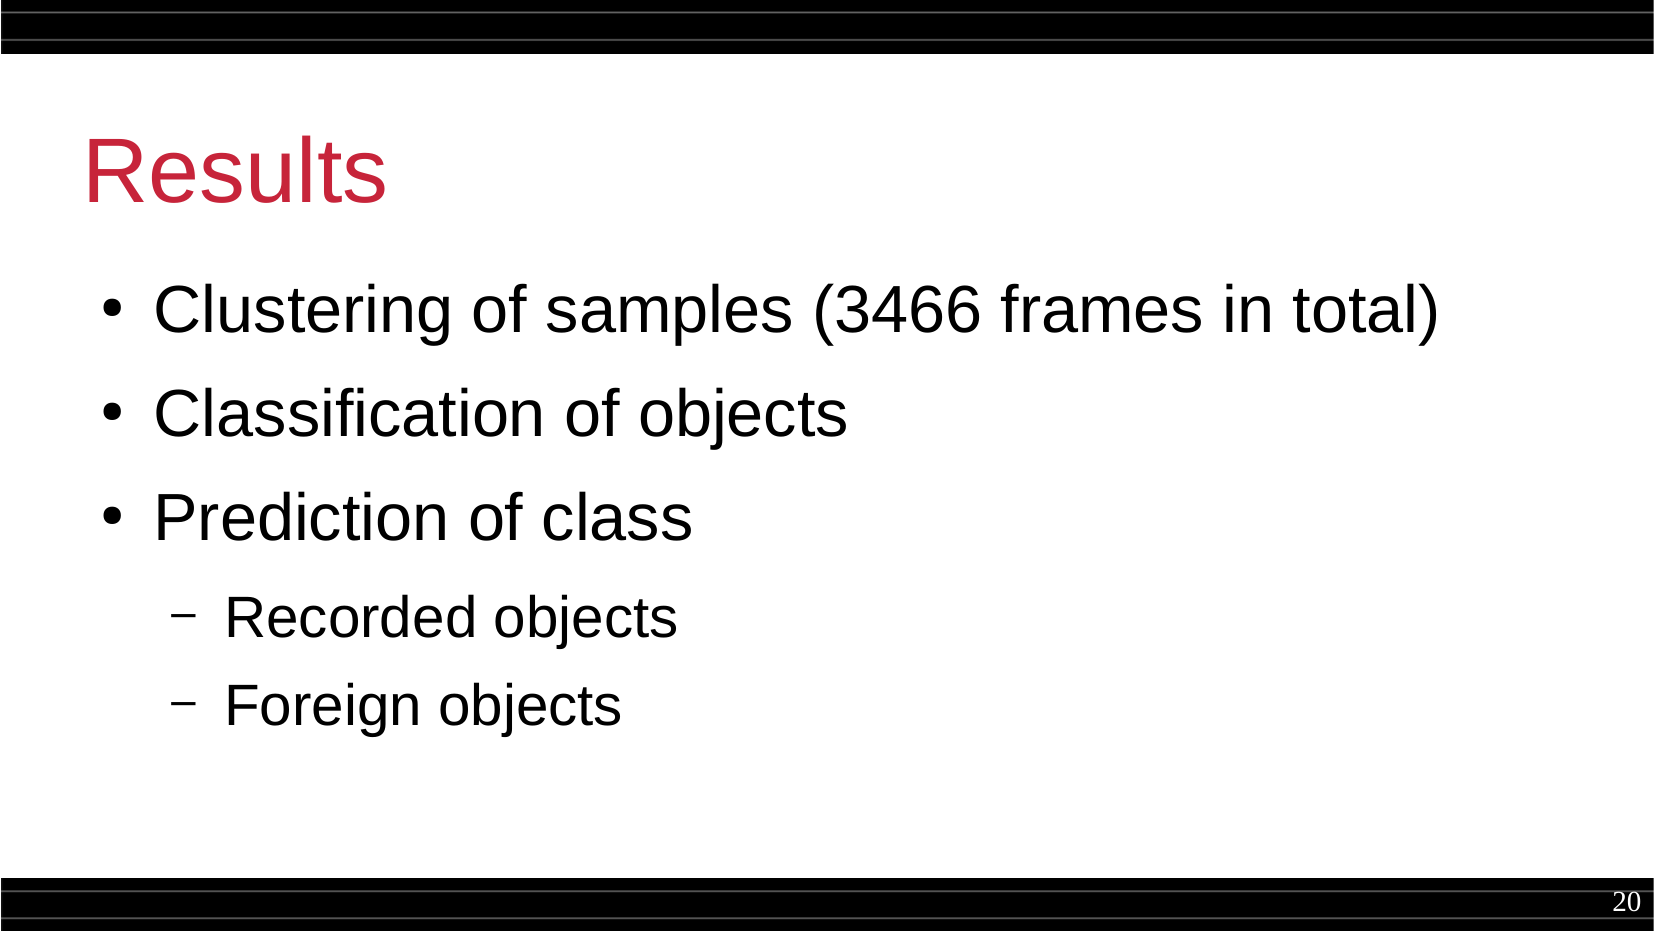

# Results
Clustering of samples (3466 frames in total)
Classification of objects
Prediction of class
Recorded objects
Foreign objects